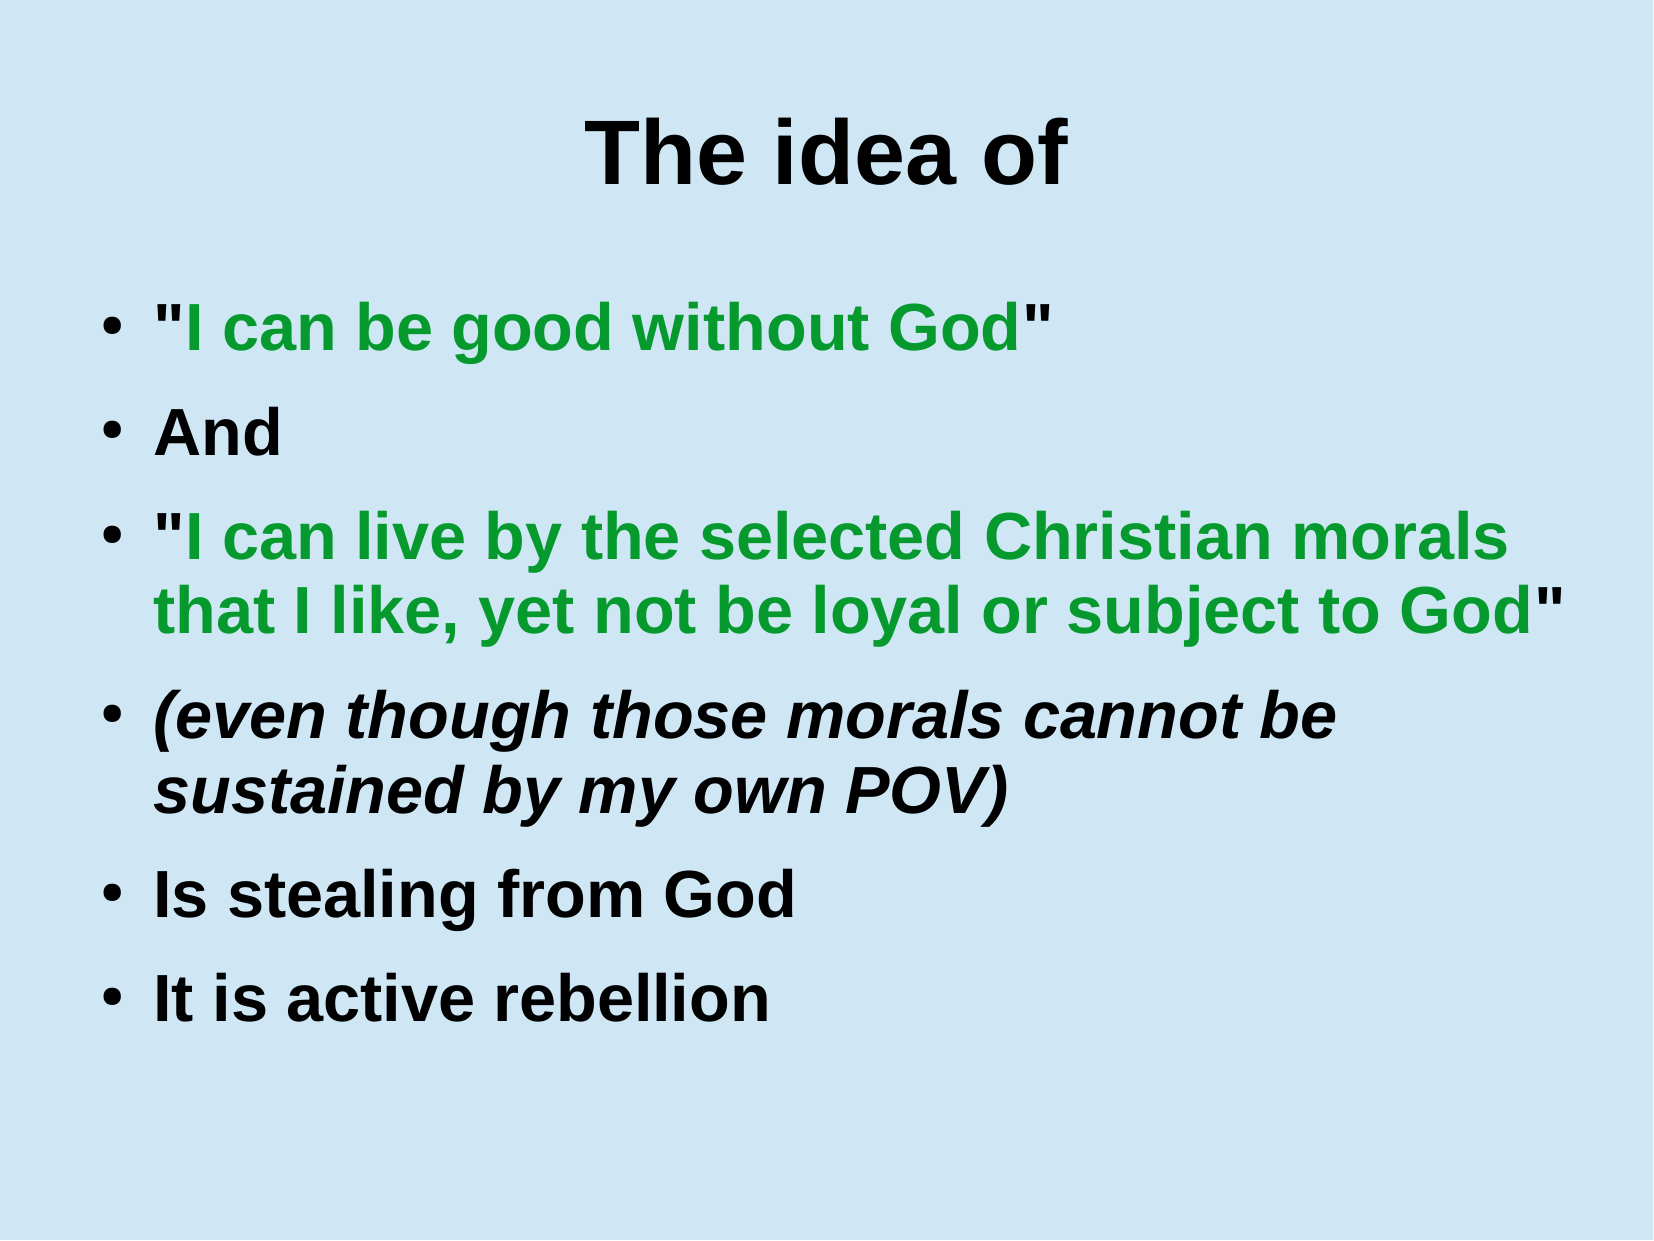

# The idea of
"I can be good without God"
And
"I can live by the selected Christian morals that I like, yet not be loyal or subject to God"
(even though those morals cannot be sustained by my own POV)
Is stealing from God
It is active rebellion